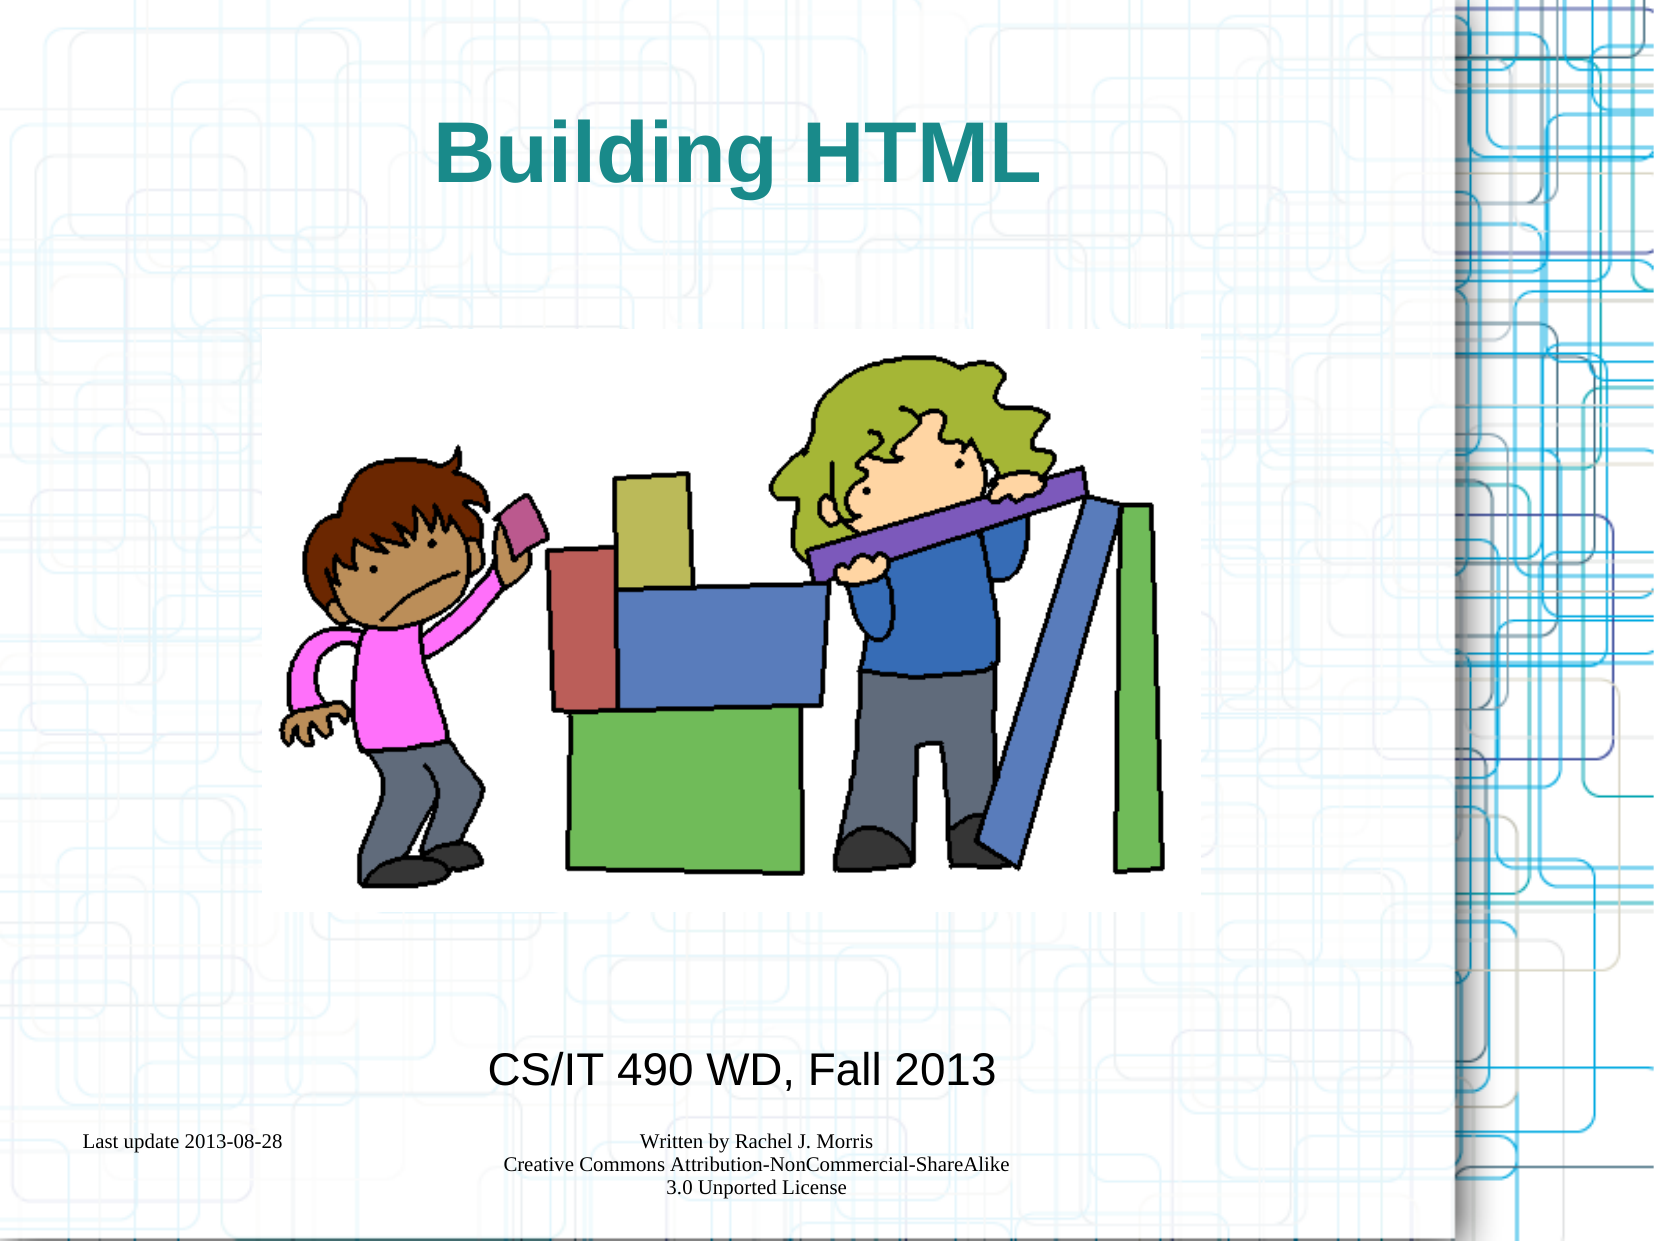

# Building HTML
CS/IT 490 WD, Fall 2013